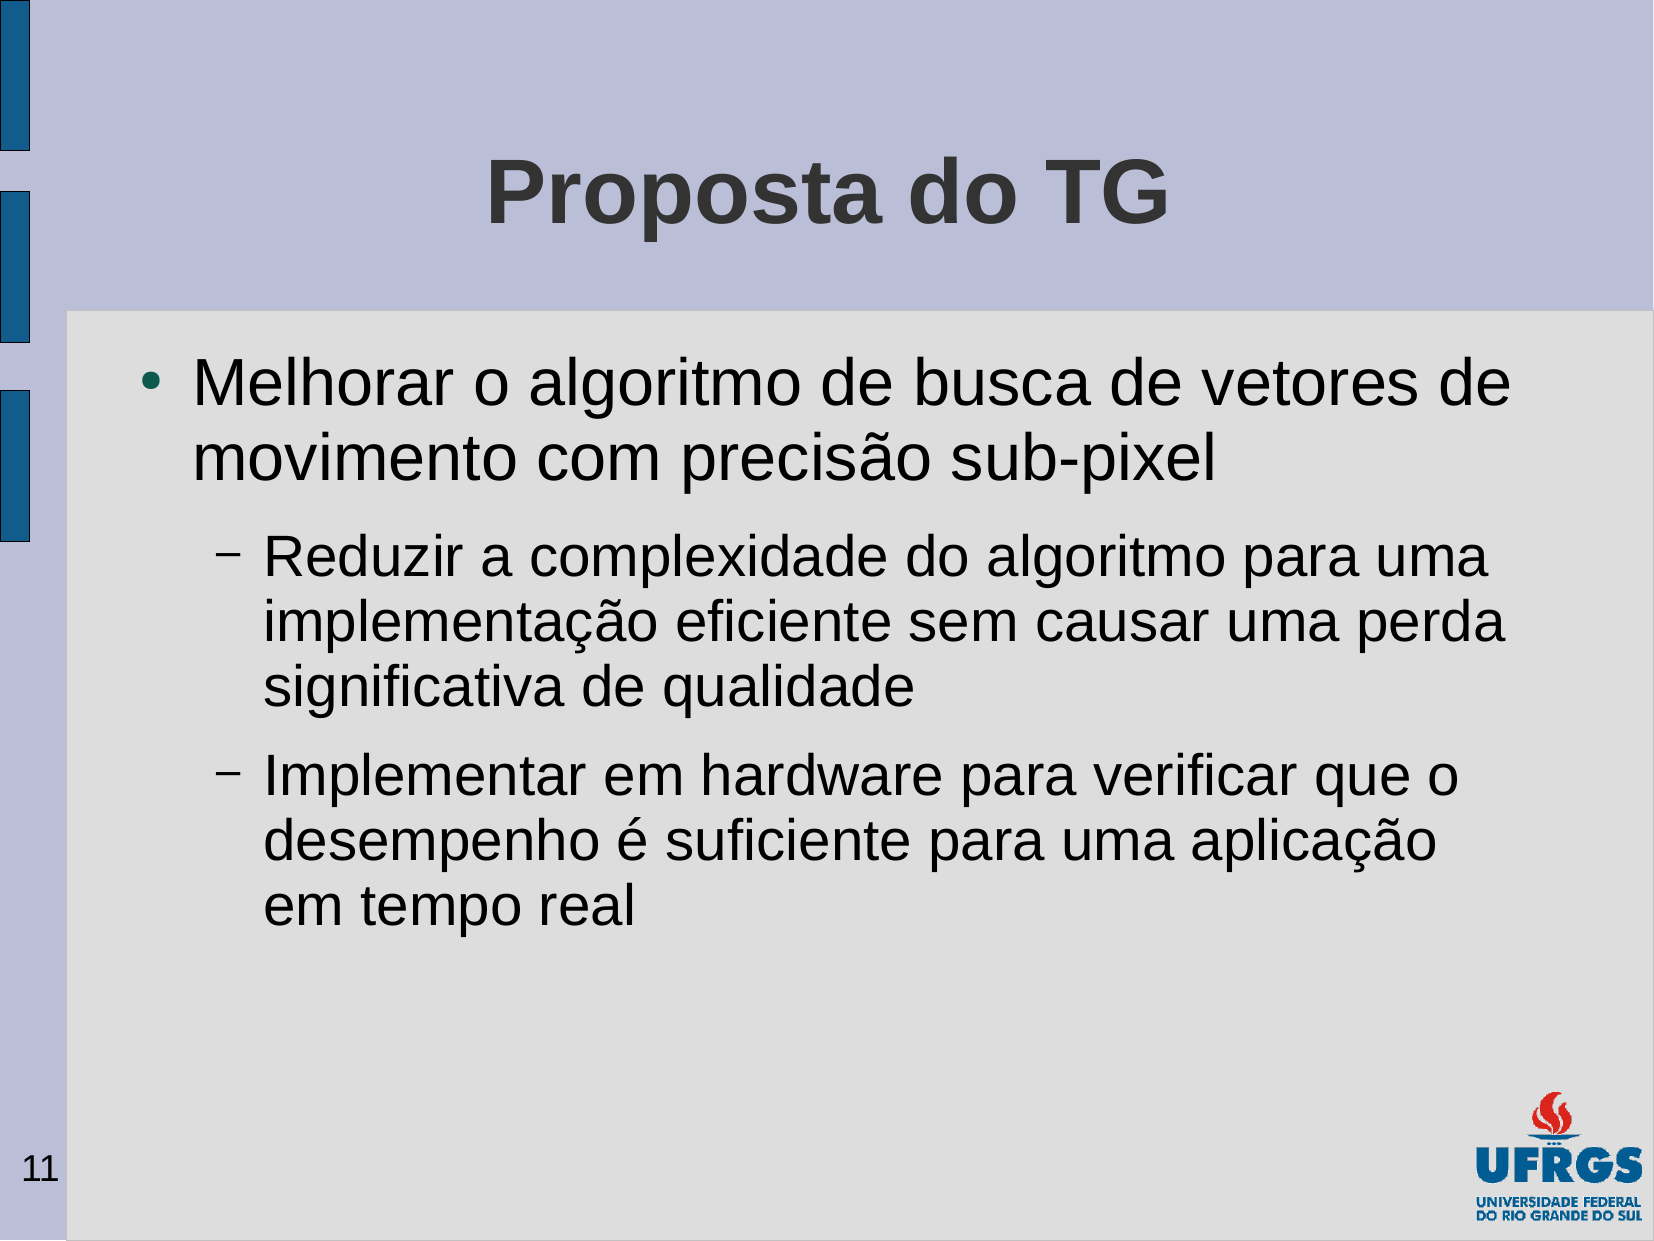

# Proposta do TG
Melhorar o algoritmo de busca de vetores de movimento com precisão sub-pixel
Reduzir a complexidade do algoritmo para uma implementação eficiente sem causar uma perda significativa de qualidade
Implementar em hardware para verificar que o desempenho é suficiente para uma aplicação em tempo real